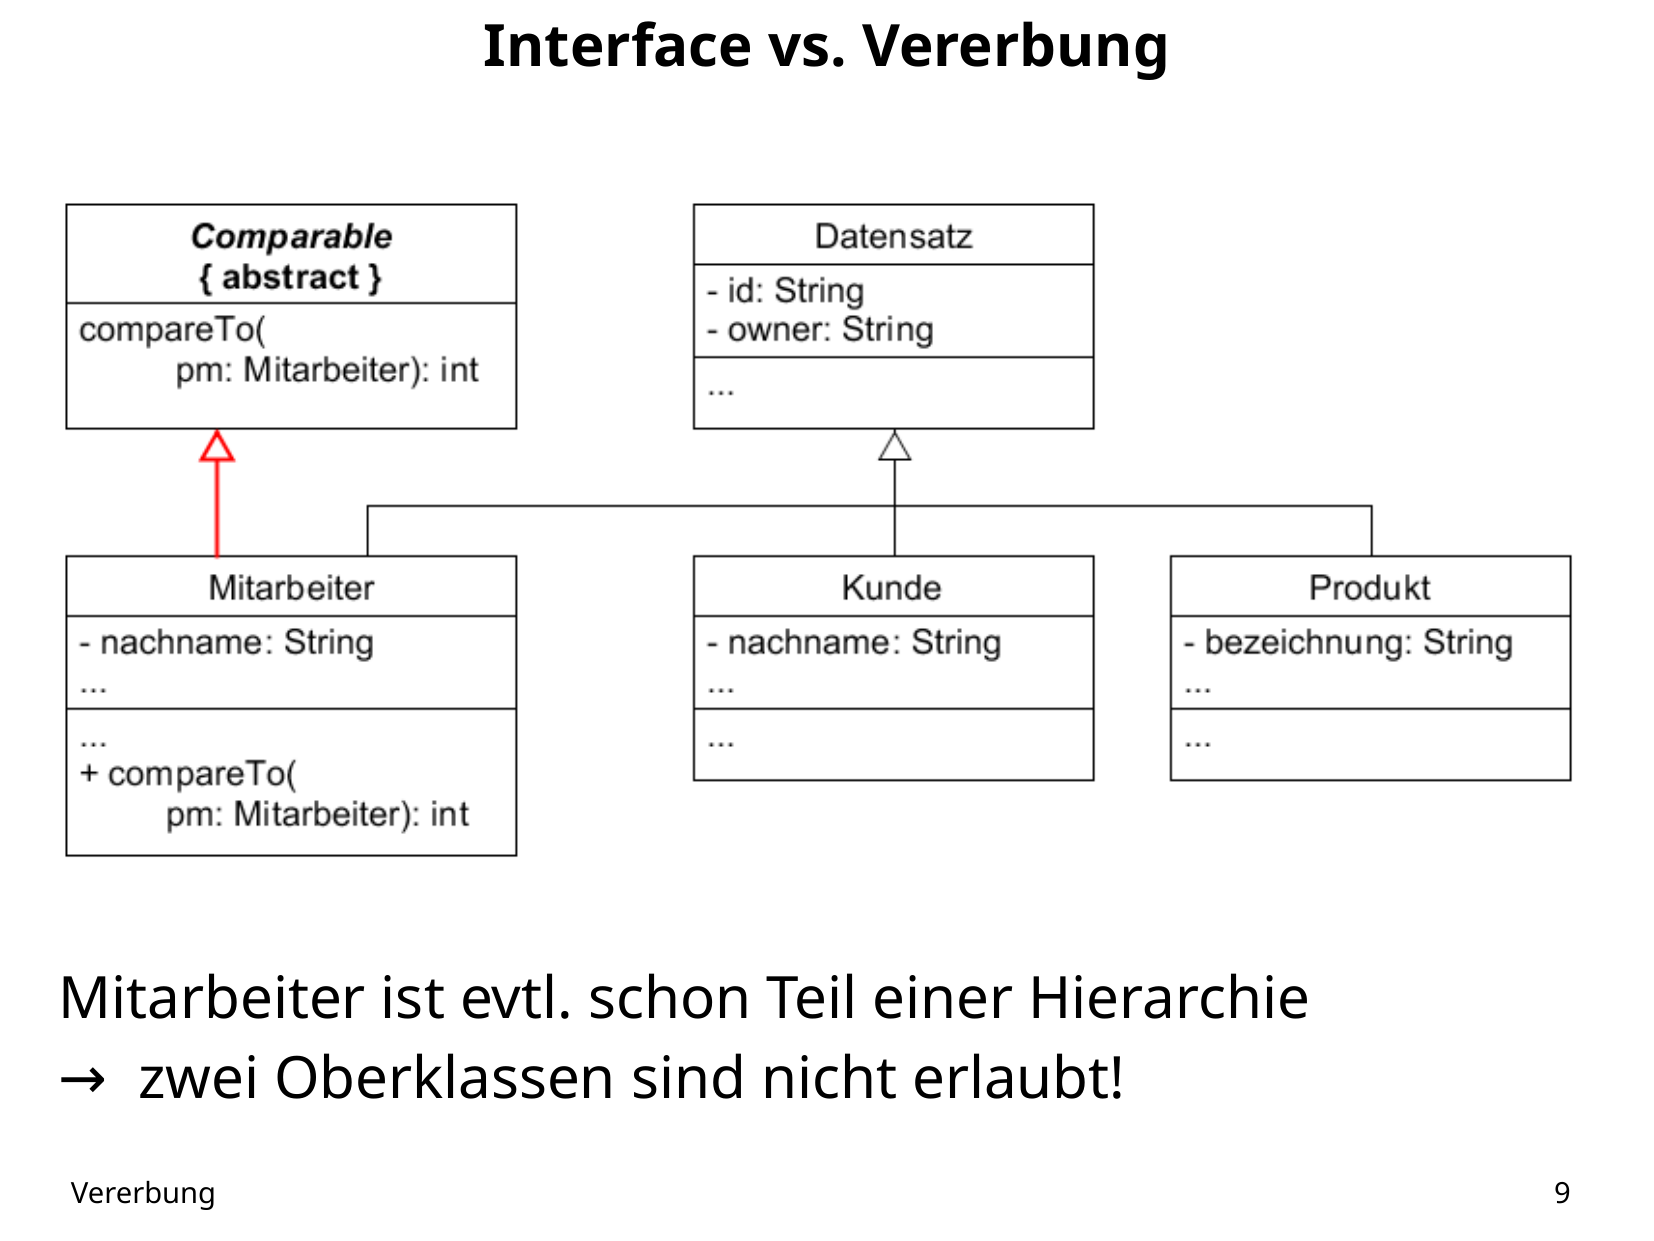

# Interface vs. Vererbung
Mitarbeiter ist evtl. schon Teil einer Hierarchie
→ zwei Oberklassen sind nicht erlaubt!
Vererbung
9